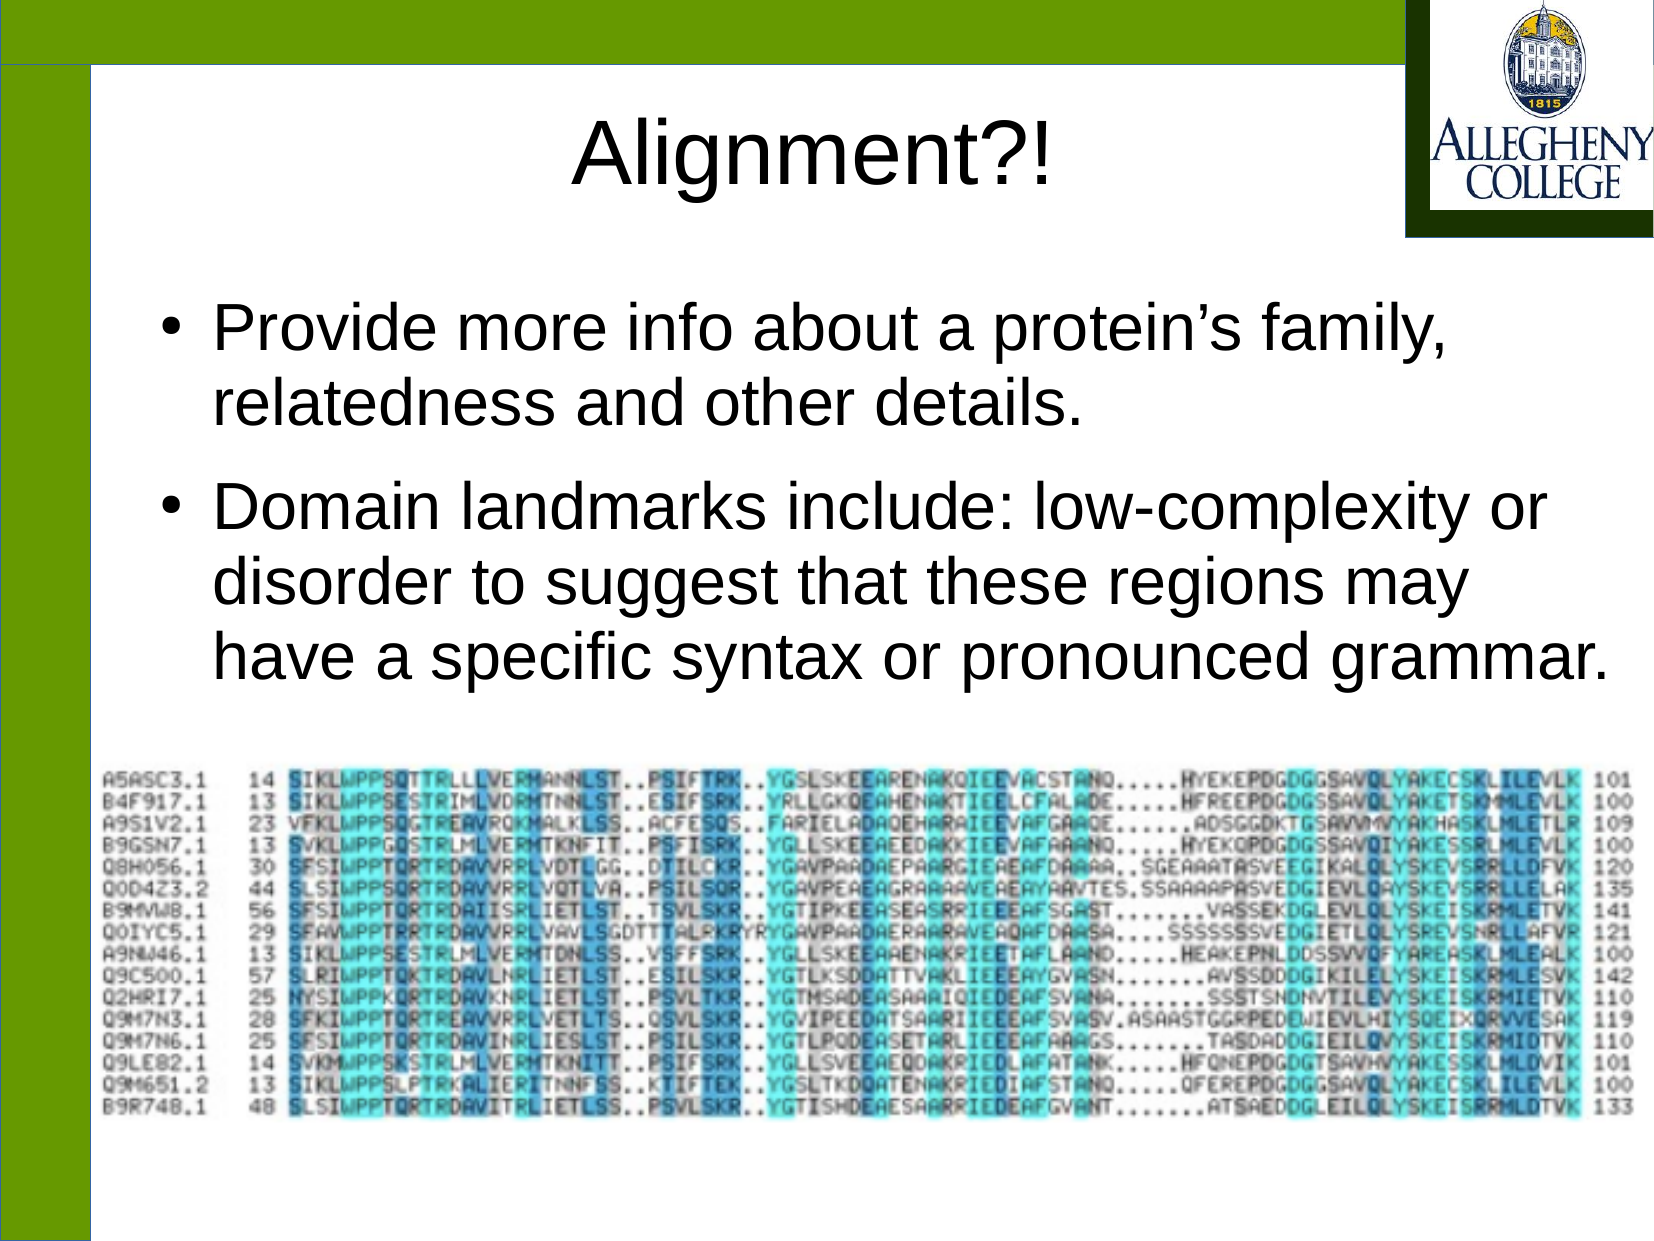

# Alignment?!
Provide more info about a protein’s family, relatedness and other details.
Domain landmarks include: low-complexity or disorder to suggest that these regions may have a specific syntax or pronounced grammar.
http://slideplayer.com/slide/6923398/